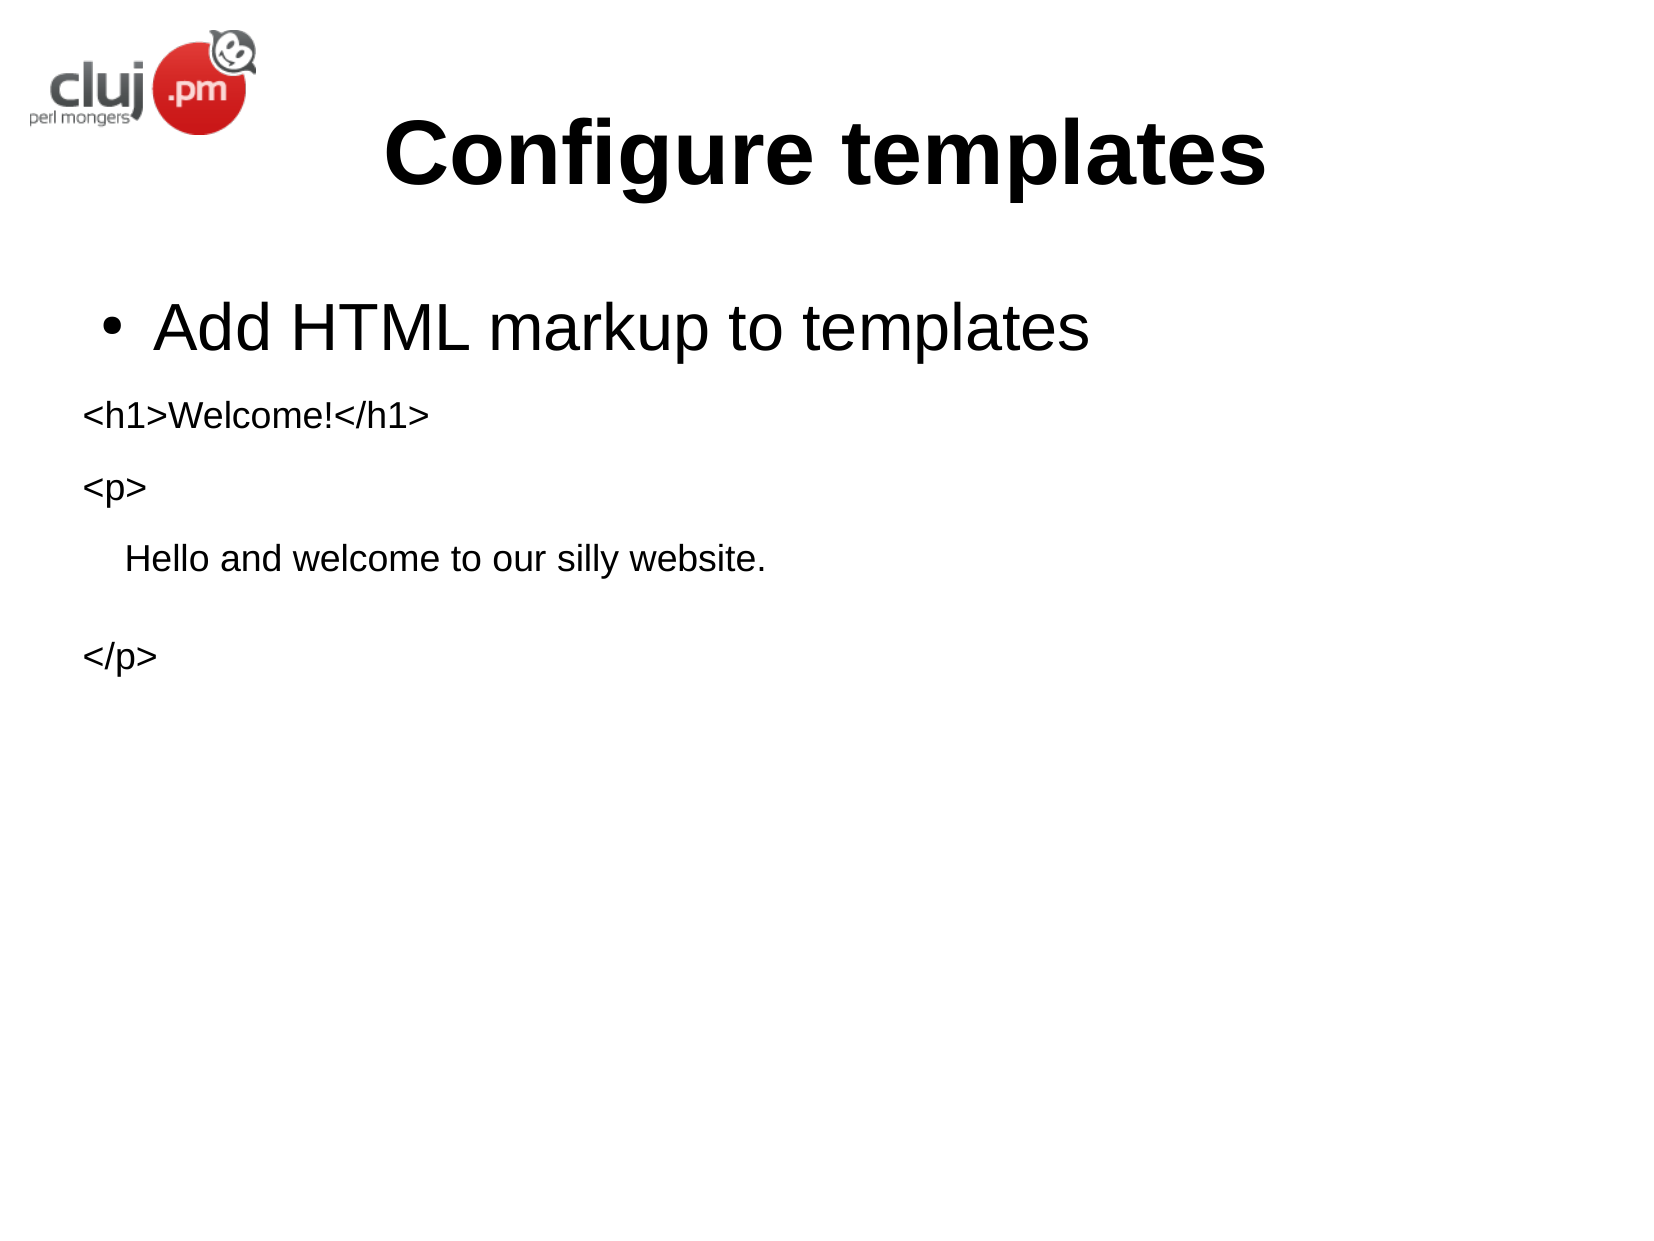

# Configure templates
Add HTML markup to templates
<h1>Welcome!</h1>
<p>
 Hello and welcome to our silly website.
</p>